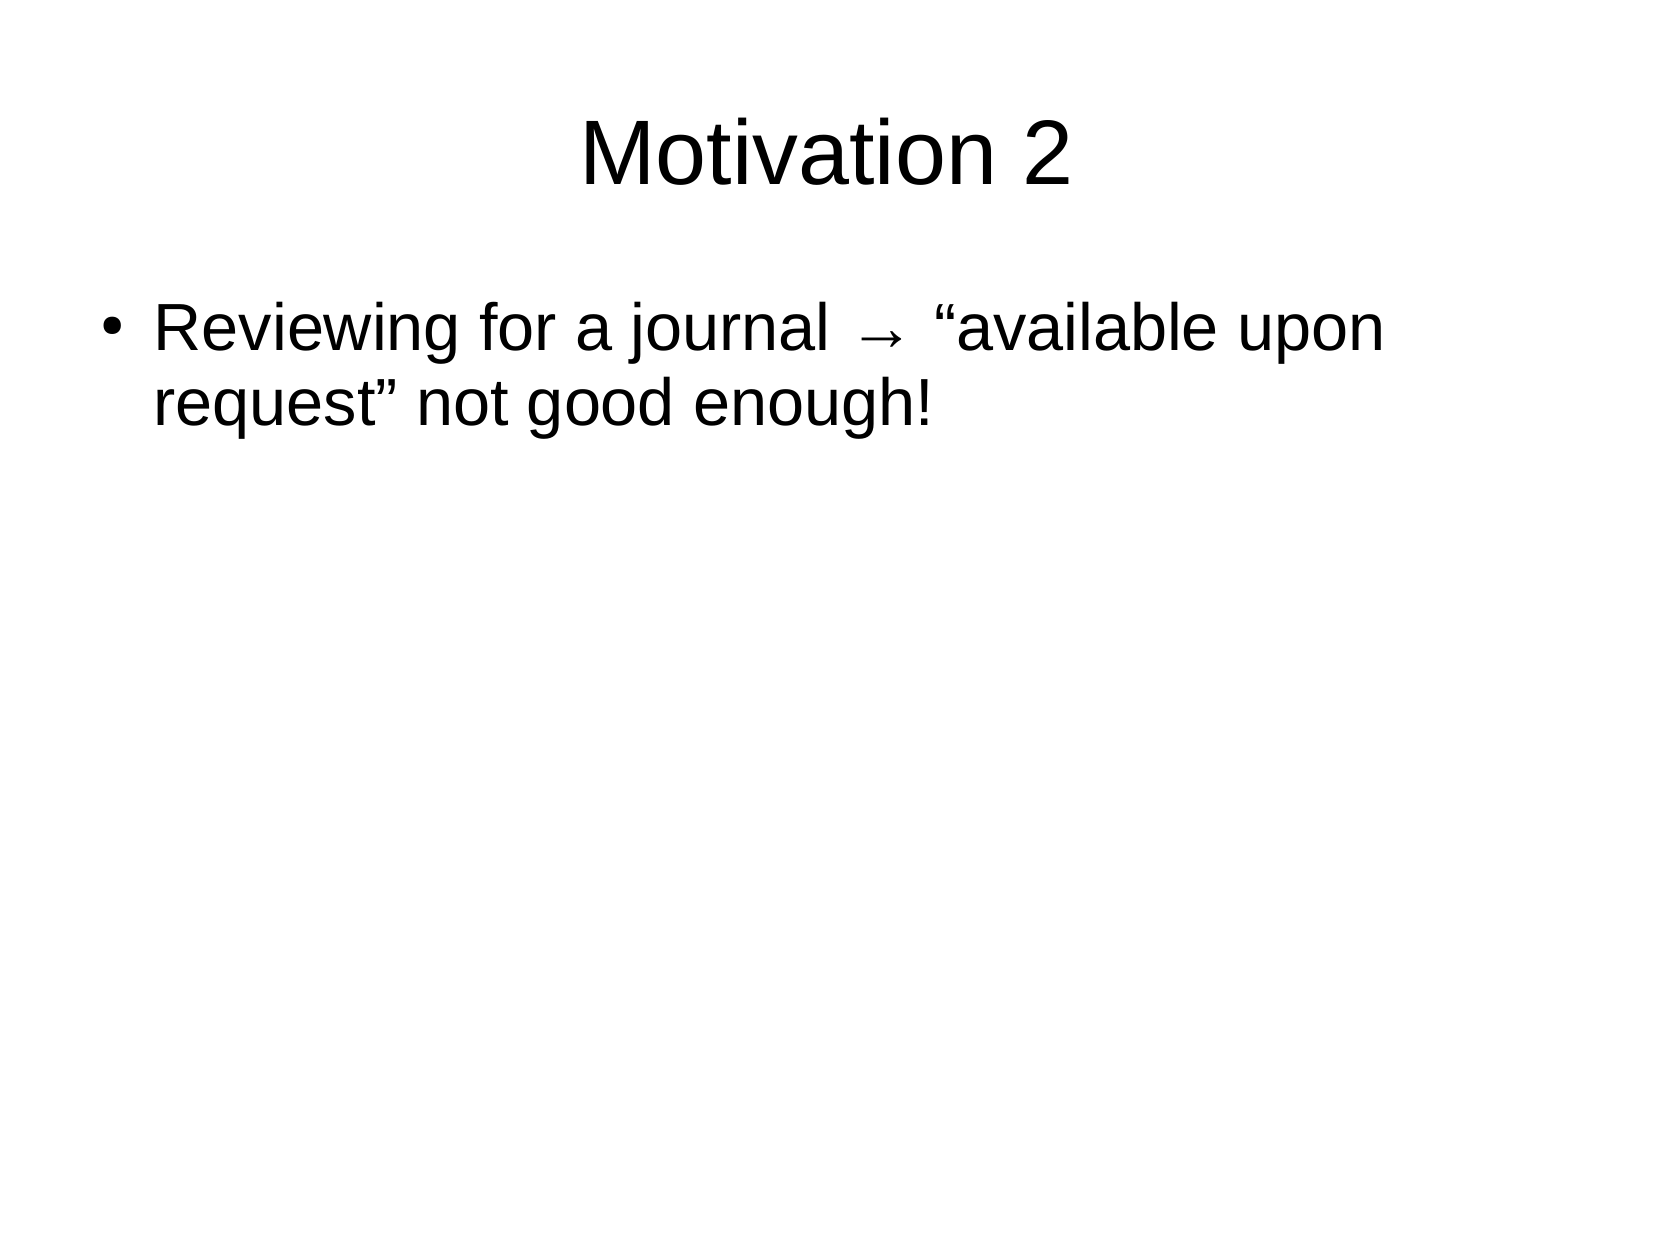

# Motivation 2
Reviewing for a journal → “available upon request” not good enough!